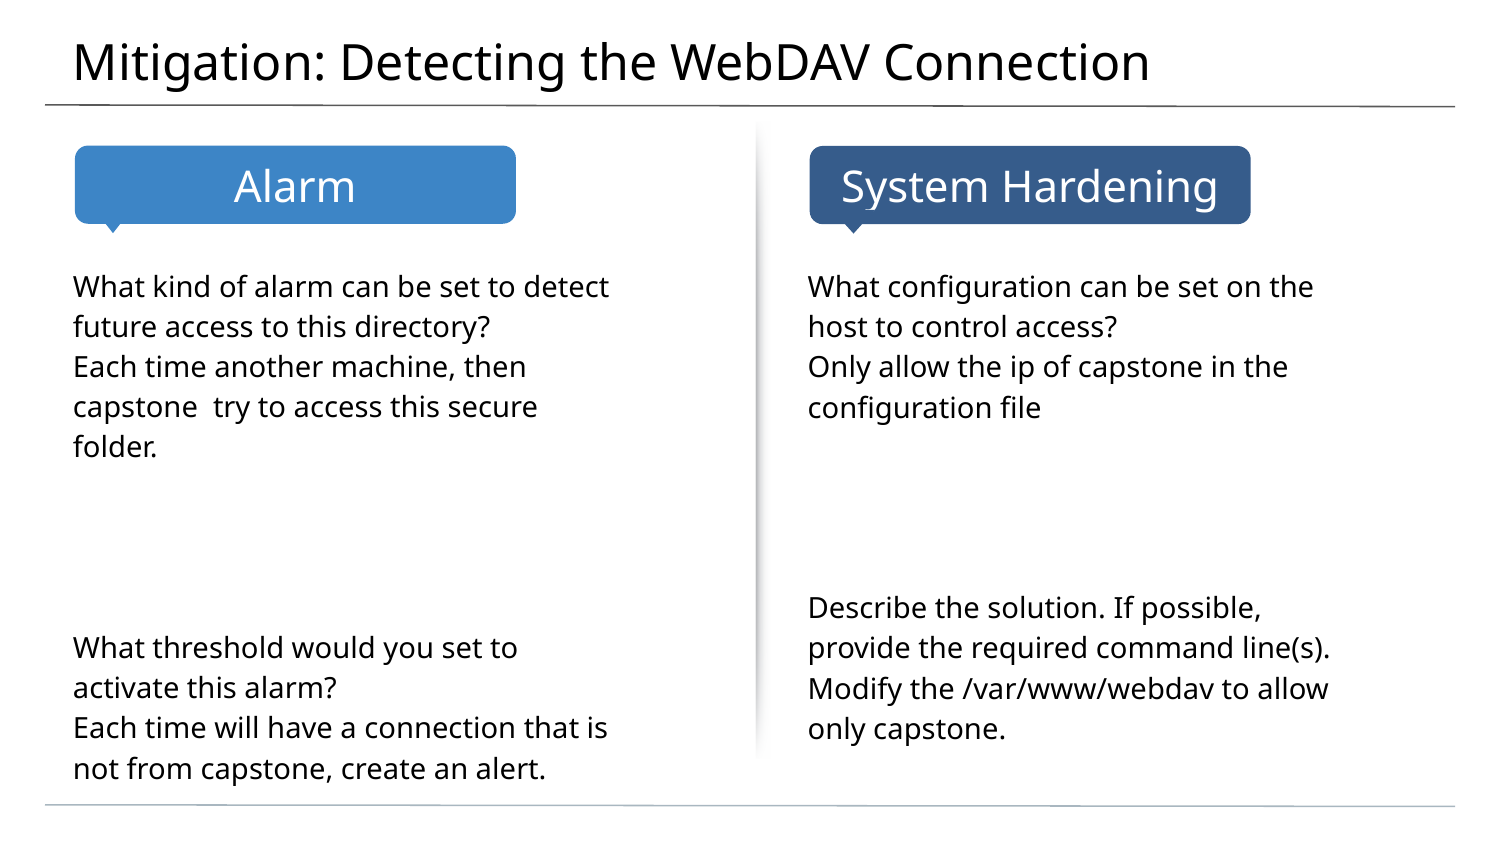

# Mitigation: Detecting the WebDAV Connection
What kind of alarm can be set to detect future access to this directory?
Each time another machine, then capstone try to access this secure folder.
What threshold would you set to activate this alarm?
Each time will have a connection that is not from capstone, create an alert.
What configuration can be set on the host to control access?
Only allow the ip of capstone in the configuration file
Describe the solution. If possible, provide the required command line(s).
Modify the /var/www/webdav to allow only capstone.